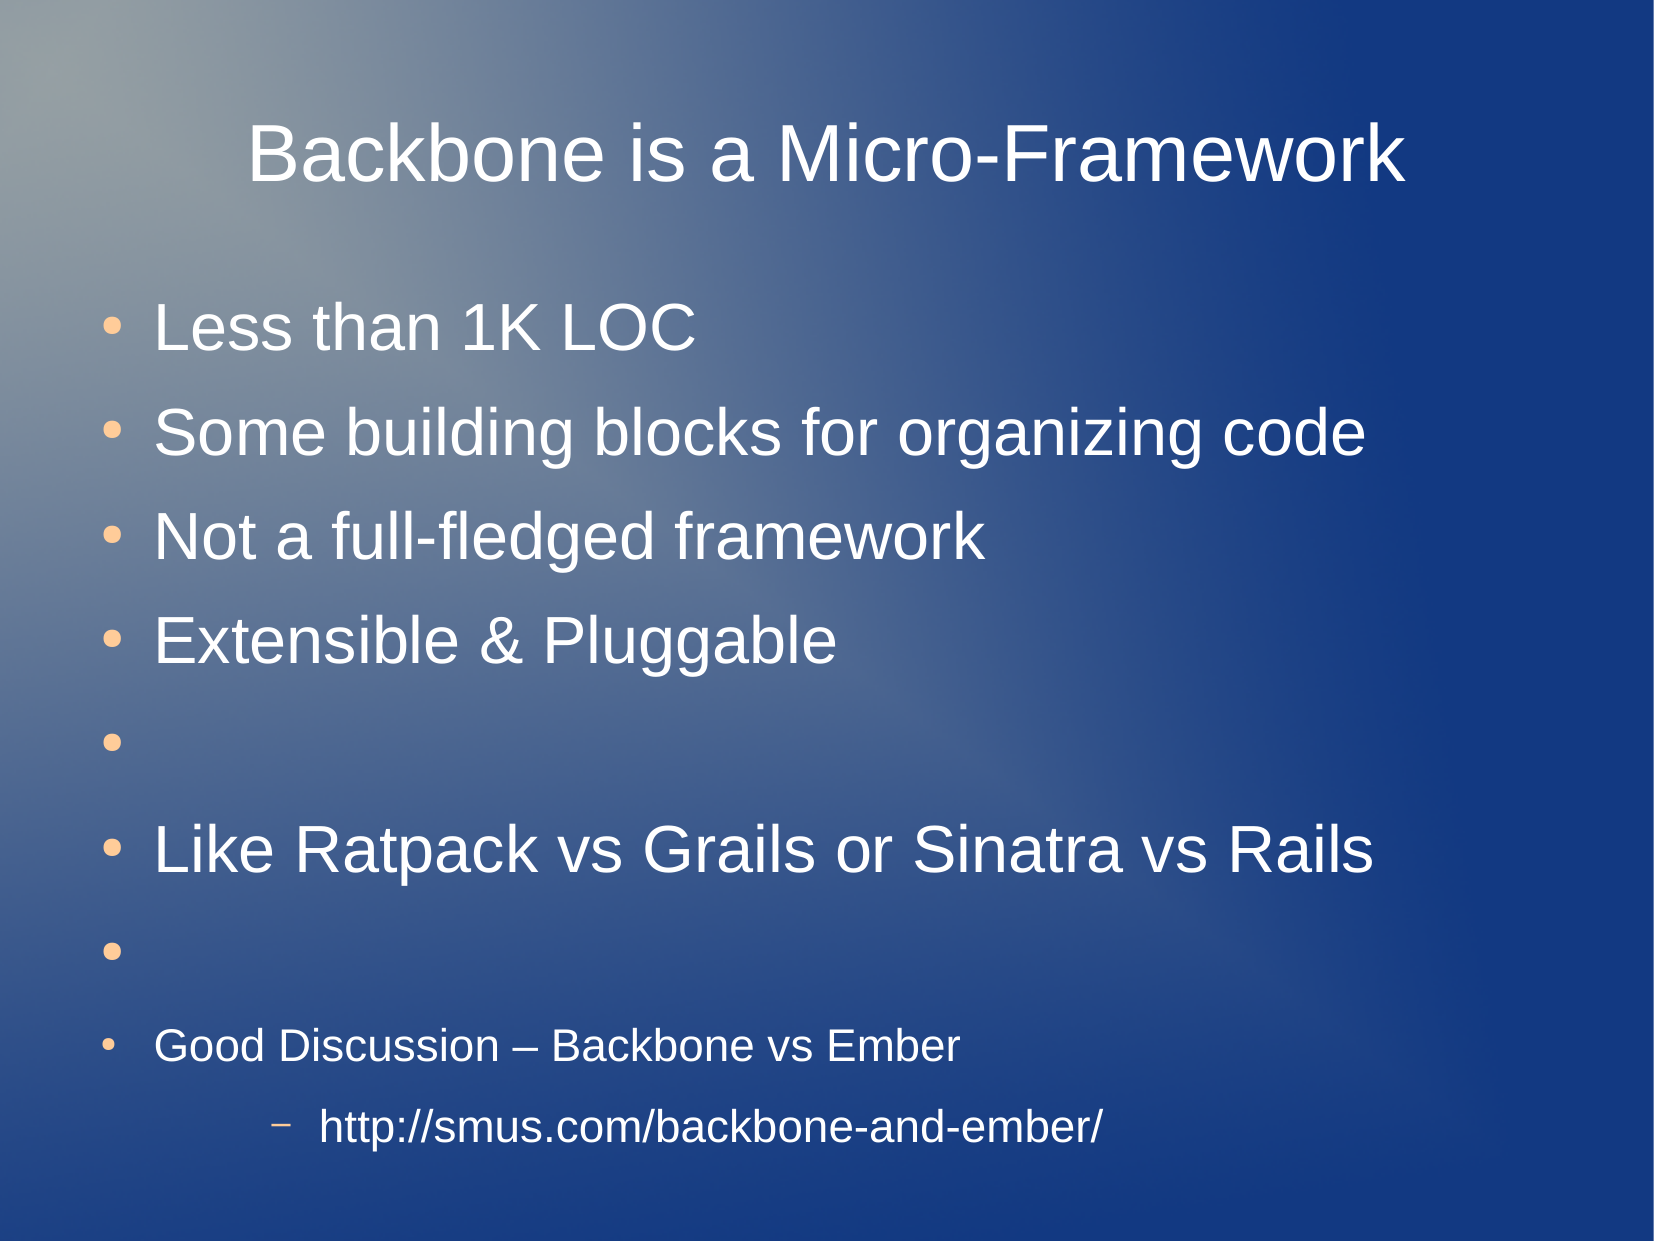

# Backbone is a Micro-Framework
Less than 1K LOC
Some building blocks for organizing code
Not a full-fledged framework
Extensible & Pluggable
Like Ratpack vs Grails or Sinatra vs Rails
Good Discussion – Backbone vs Ember
http://smus.com/backbone-and-ember/